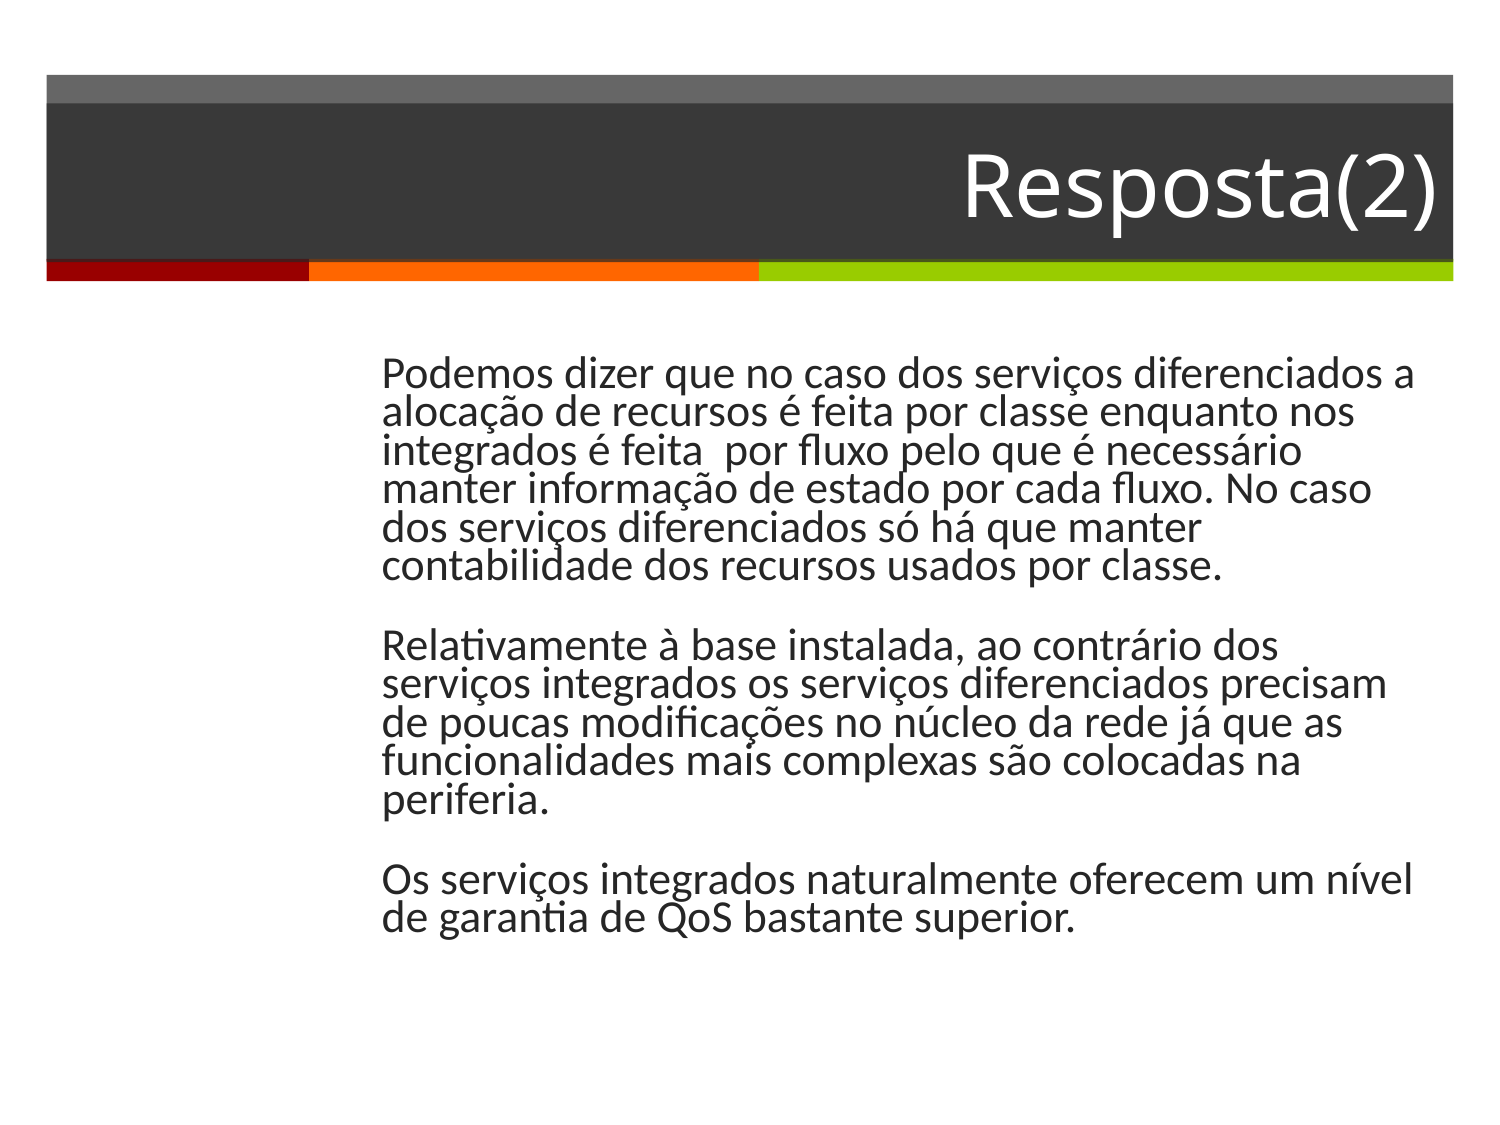

# Resposta(2)
Podemos dizer que no caso dos serviços diferenciados a alocação de recursos é feita por classe enquanto nos integrados é feita por fluxo pelo que é necessário manter informação de estado por cada fluxo. No caso dos serviços diferenciados só há que manter contabilidade dos recursos usados por classe.
Relativamente à base instalada, ao contrário dos serviços integrados os serviços diferenciados precisam de poucas modificações no núcleo da rede já que as funcionalidades mais complexas são colocadas na periferia.
Os serviços integrados naturalmente oferecem um nível de garantia de QoS bastante superior.